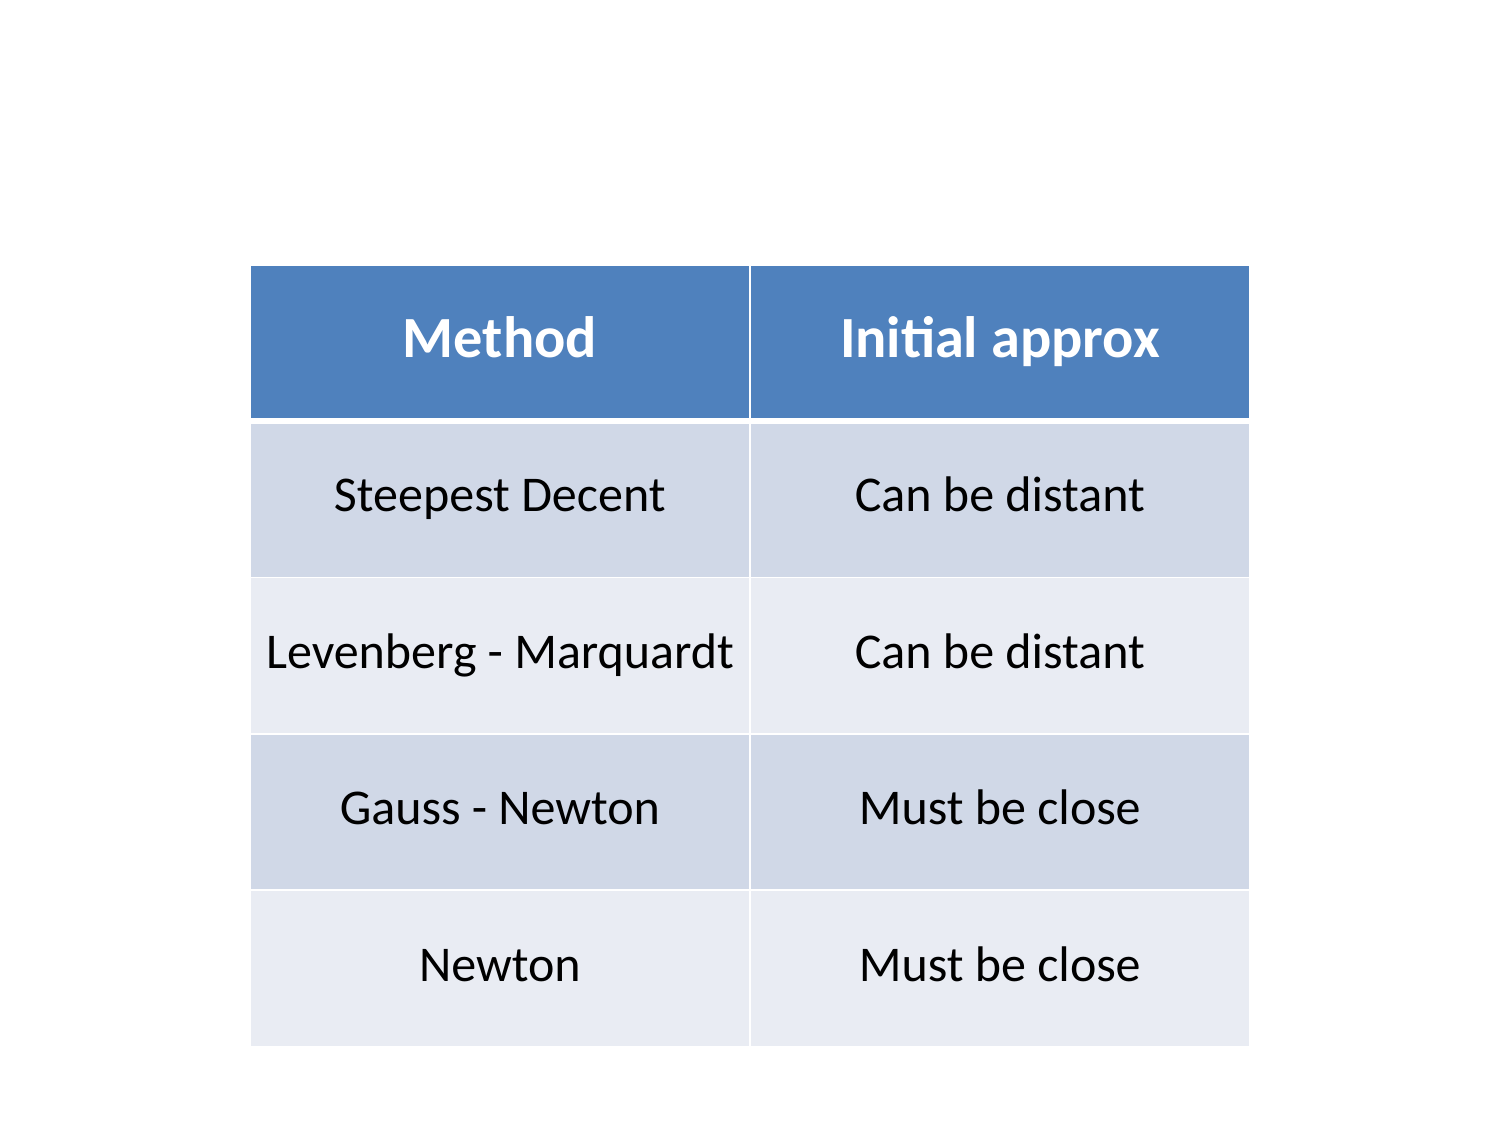

| Method | Initial approx |
| --- | --- |
| Steepest Decent | Can be distant |
| Levenberg - Marquardt | Can be distant |
| Gauss - Newton | Must be close |
| Newton | Must be close |